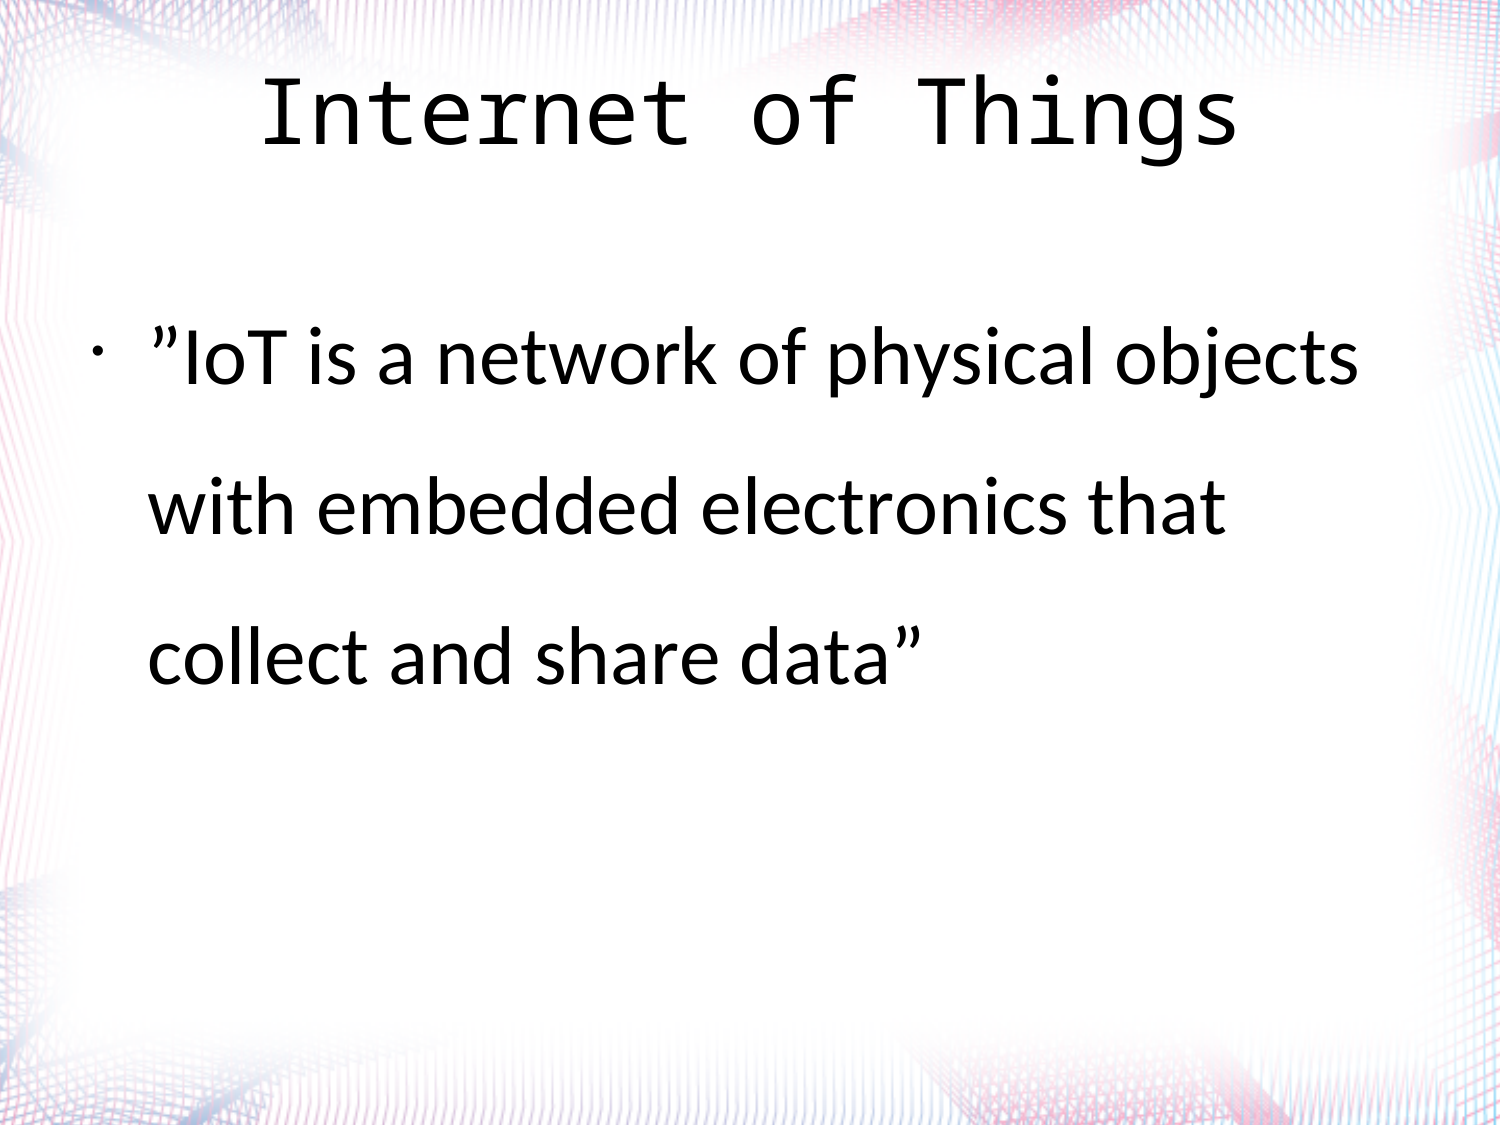

# Internet of Things
”IoT is a network of physical objects with embedded electronics that collect and share data”